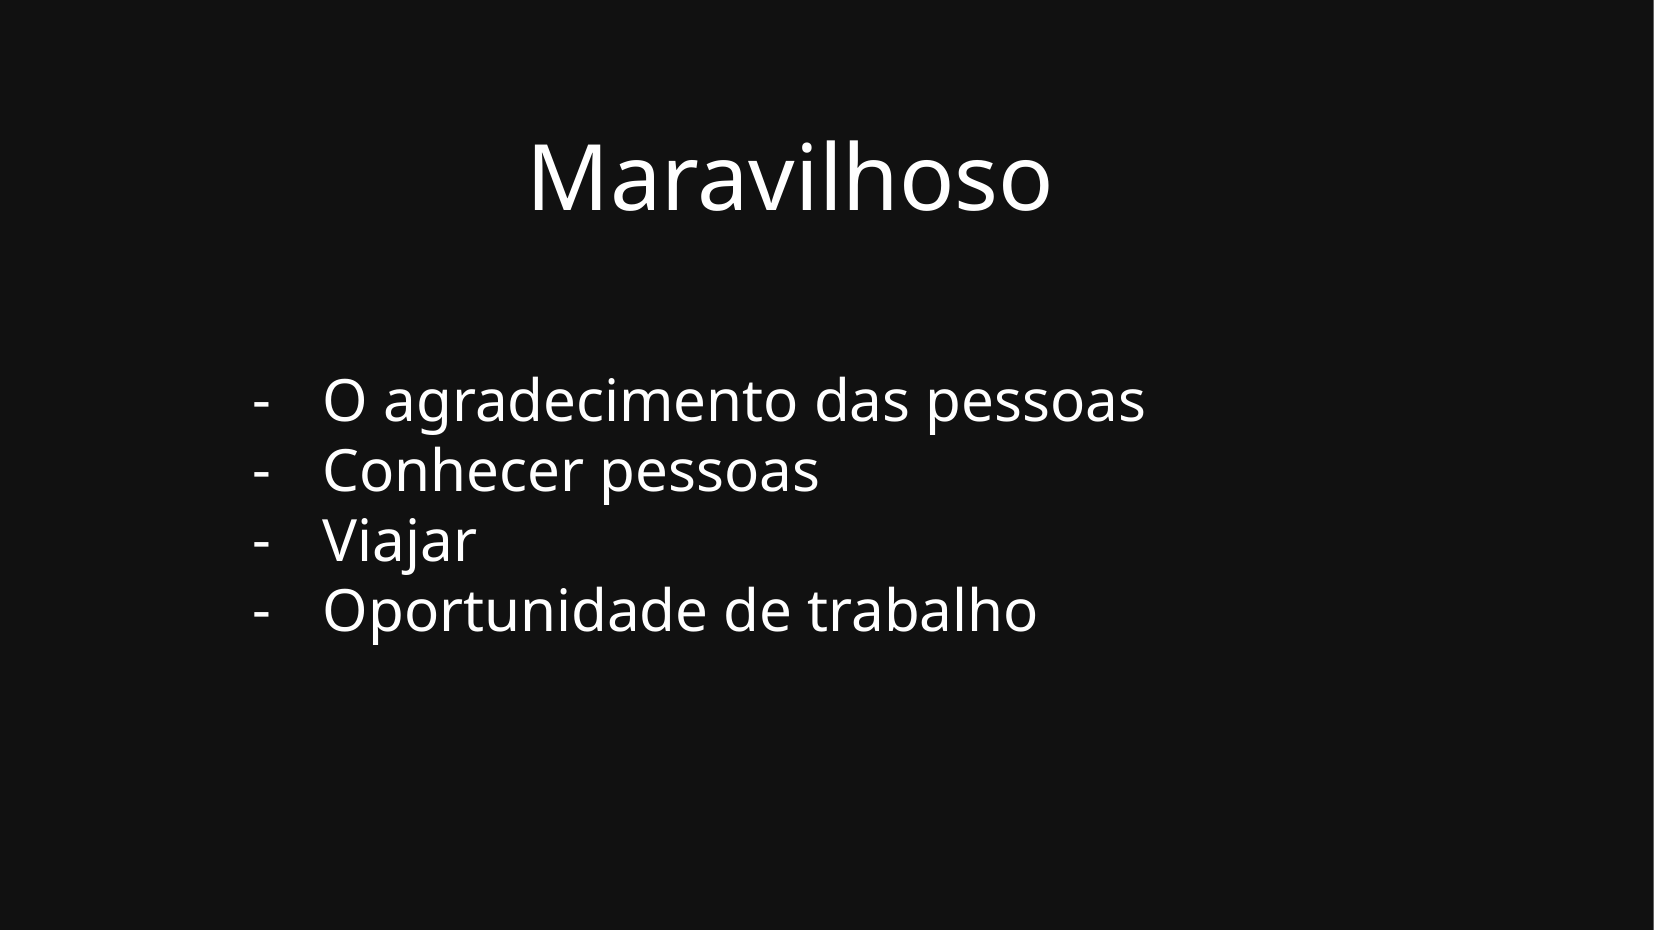

Maravilhoso
O agradecimento das pessoas
Conhecer pessoas
Viajar
Oportunidade de trabalho